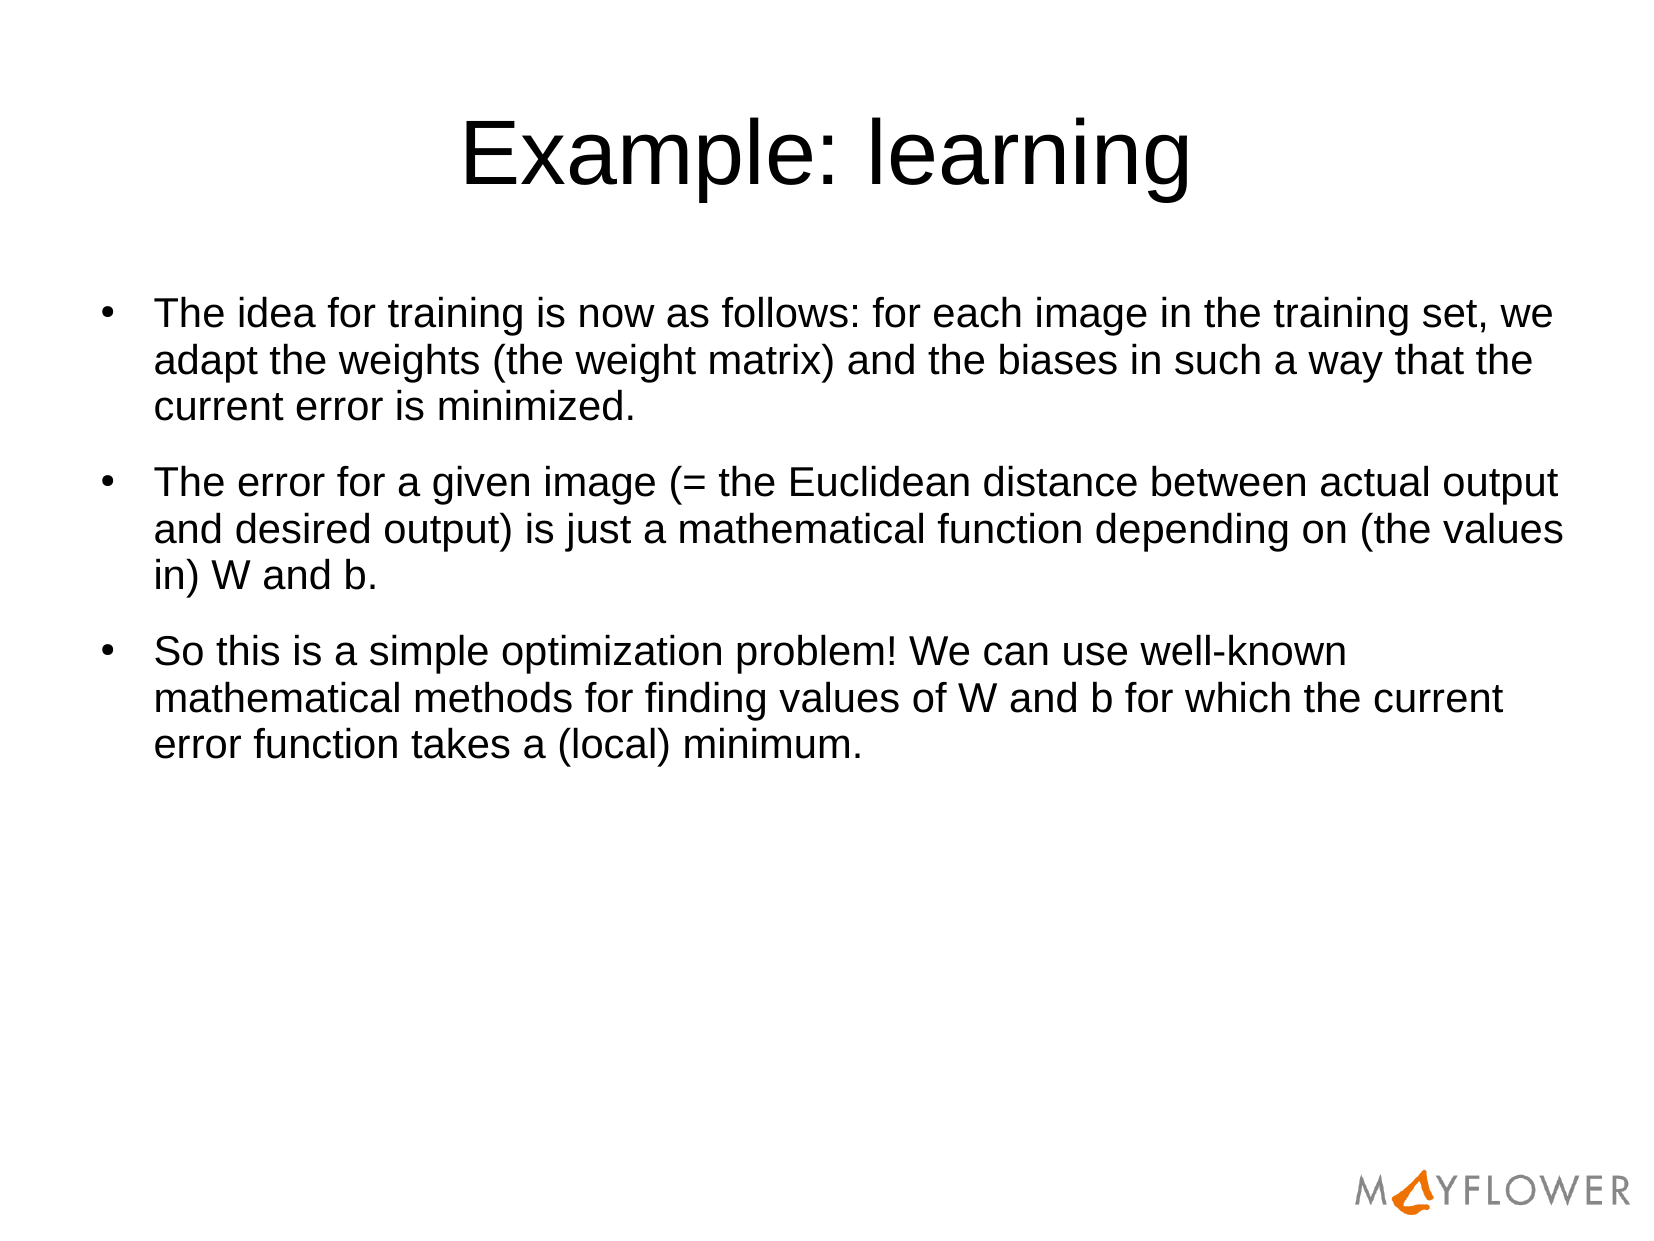

# Example: learning
The idea for training is now as follows: for each image in the training set, we adapt the weights (the weight matrix) and the biases in such a way that the current error is minimized.
The error for a given image (= the Euclidean distance between actual output and desired output) is just a mathematical function depending on (the values in) W and b.
So this is a simple optimization problem! We can use well-known mathematical methods for finding values of W and b for which the current error function takes a (local) minimum.